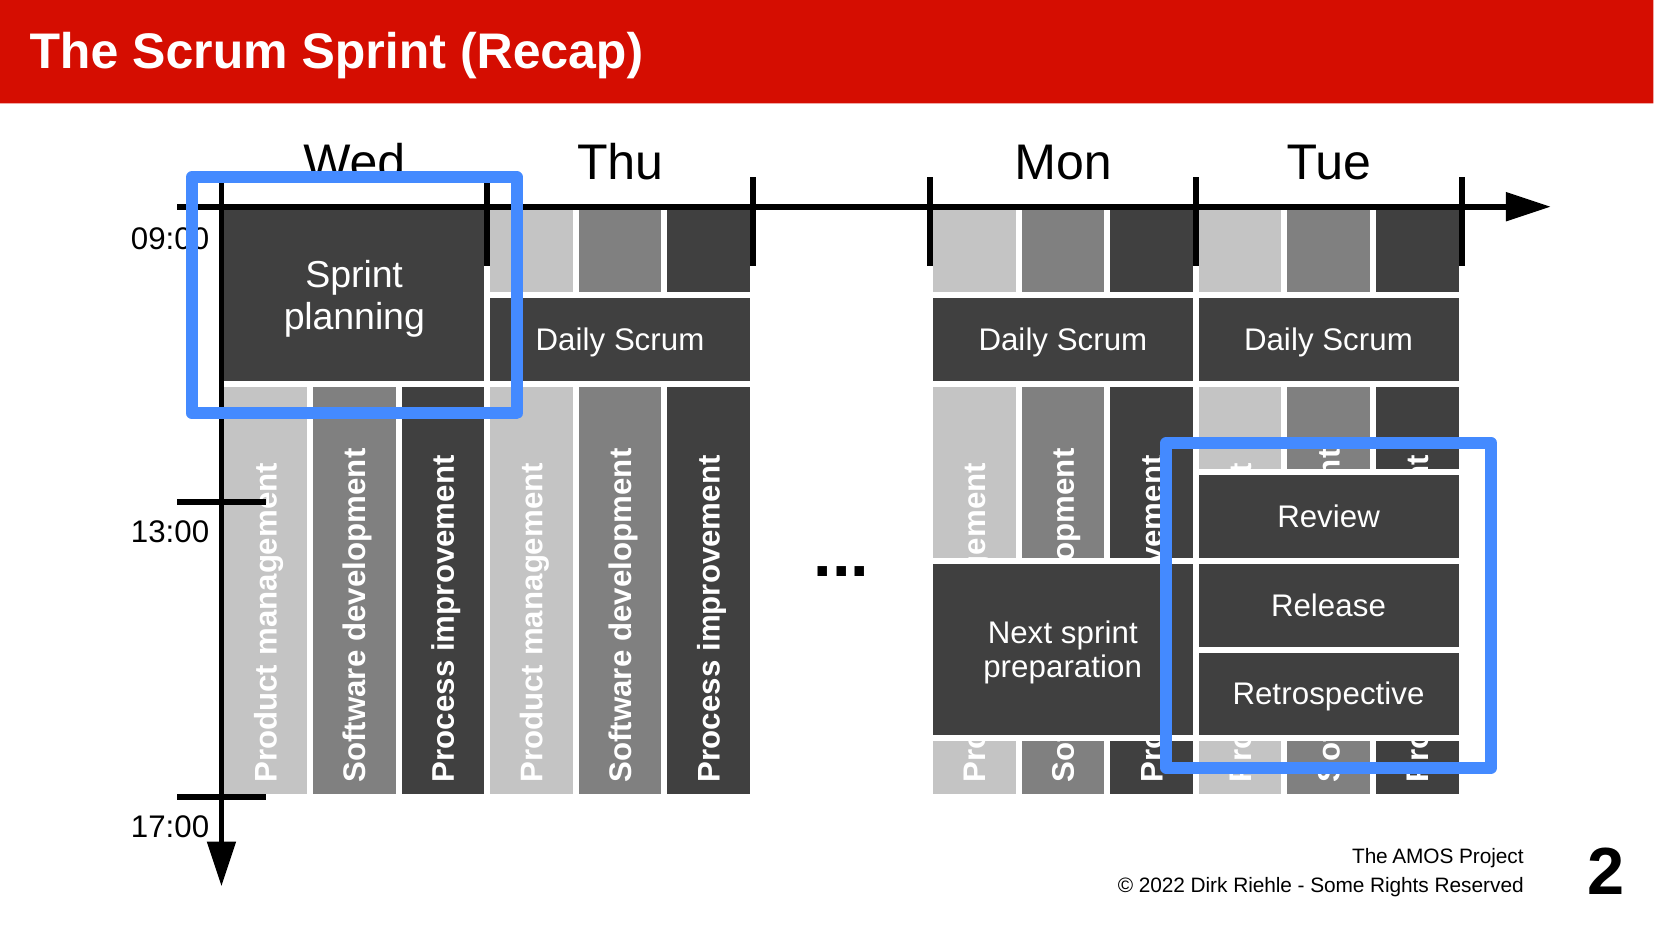

# The Scrum Sprint (Recap)
Wed
Thu
Mon
Tue
Sprint
planning
09:00
Daily Scrum
Daily Scrum
Daily Scrum
...
Product management
Software development
Process improvement
Product management
Software development
Process improvement
Product management
Software development
Process improvement
Product management
Software development
Process improvement
Review
13:00
Next sprint
preparation
Release
Retrospective
17:00
The AMOS Project
2
© 2022 Dirk Riehle - Some Rights Reserved